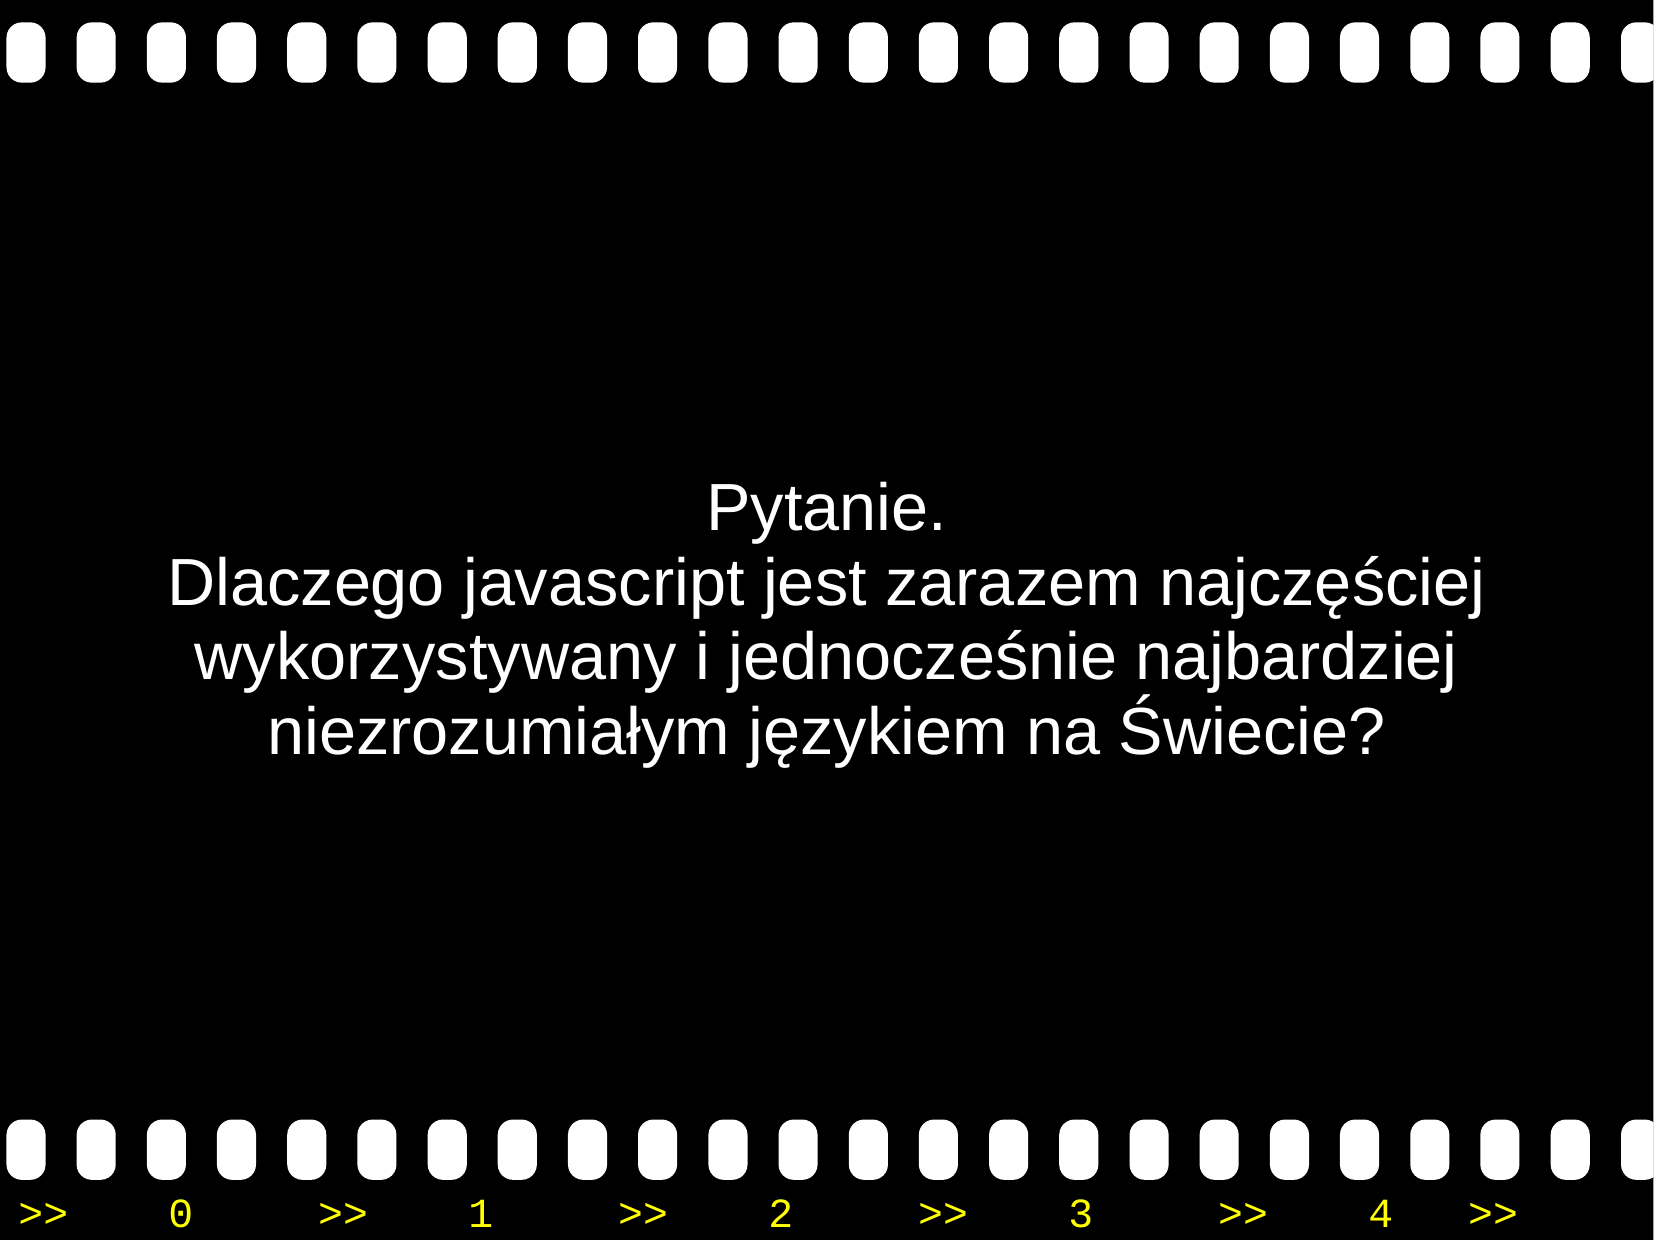

# Pytanie.
Dlaczego javascript jest zarazem najczęściej wykorzystywany i jednocześnie najbardziej niezrozumiałym językiem na Świecie?